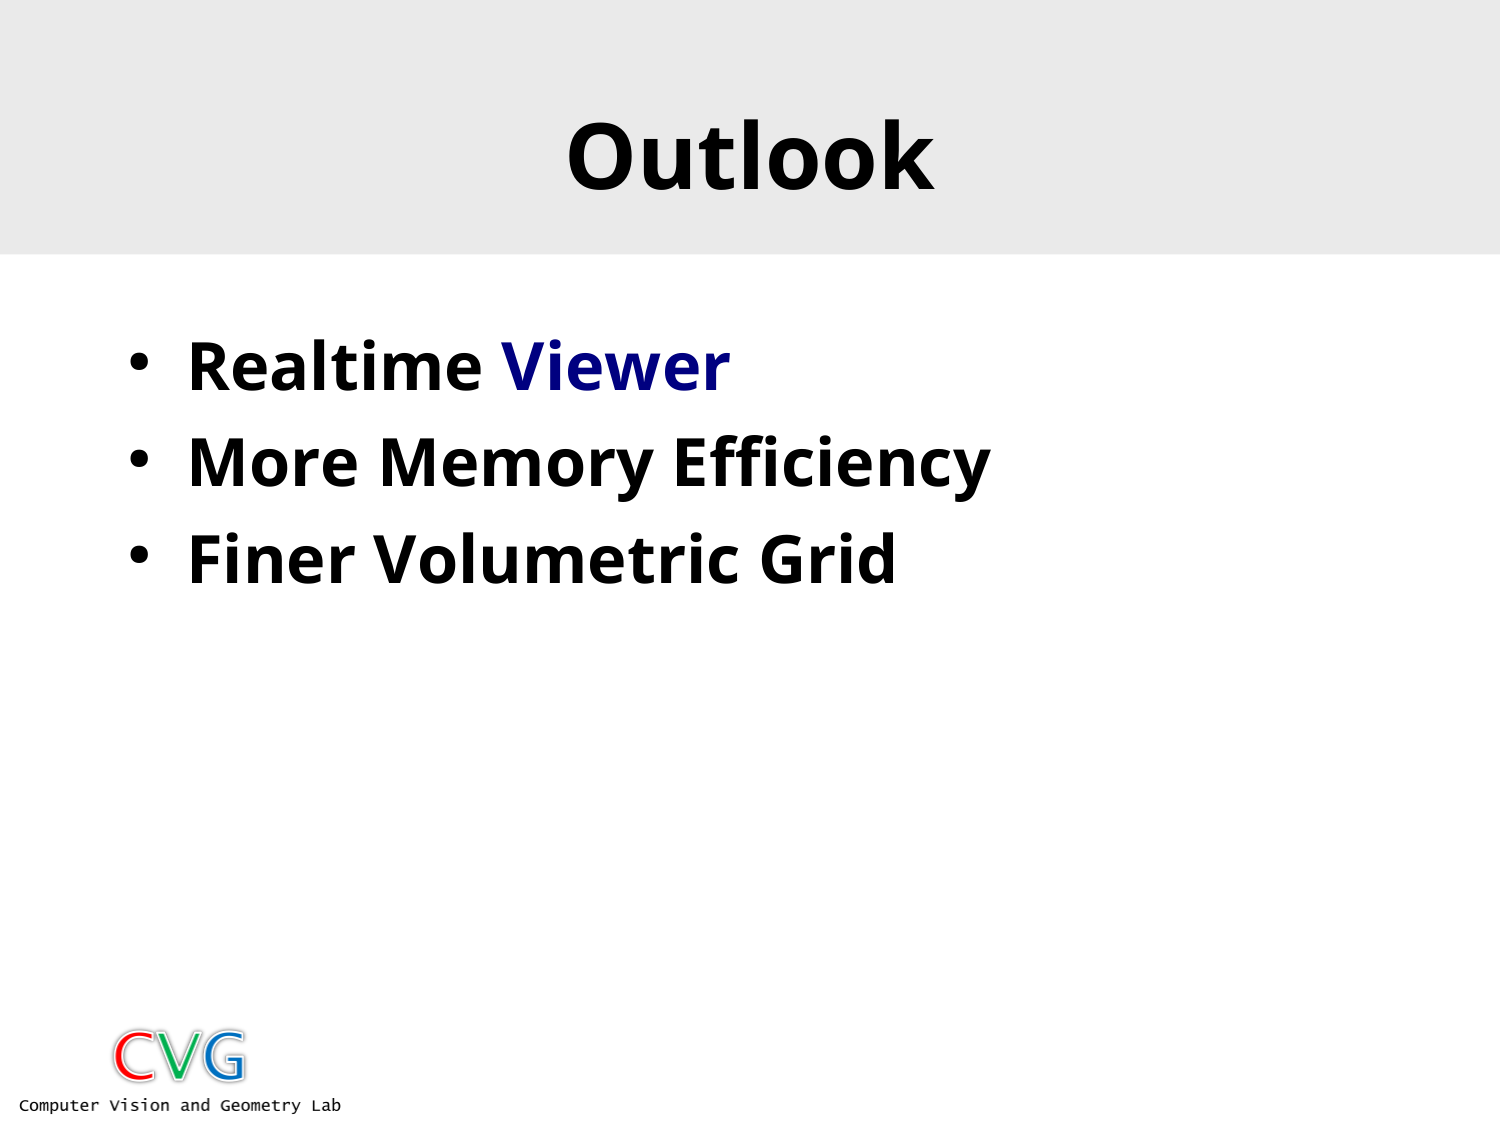

# Outlook
Realtime Viewer
More Memory Efficiency
Finer Volumetric Grid